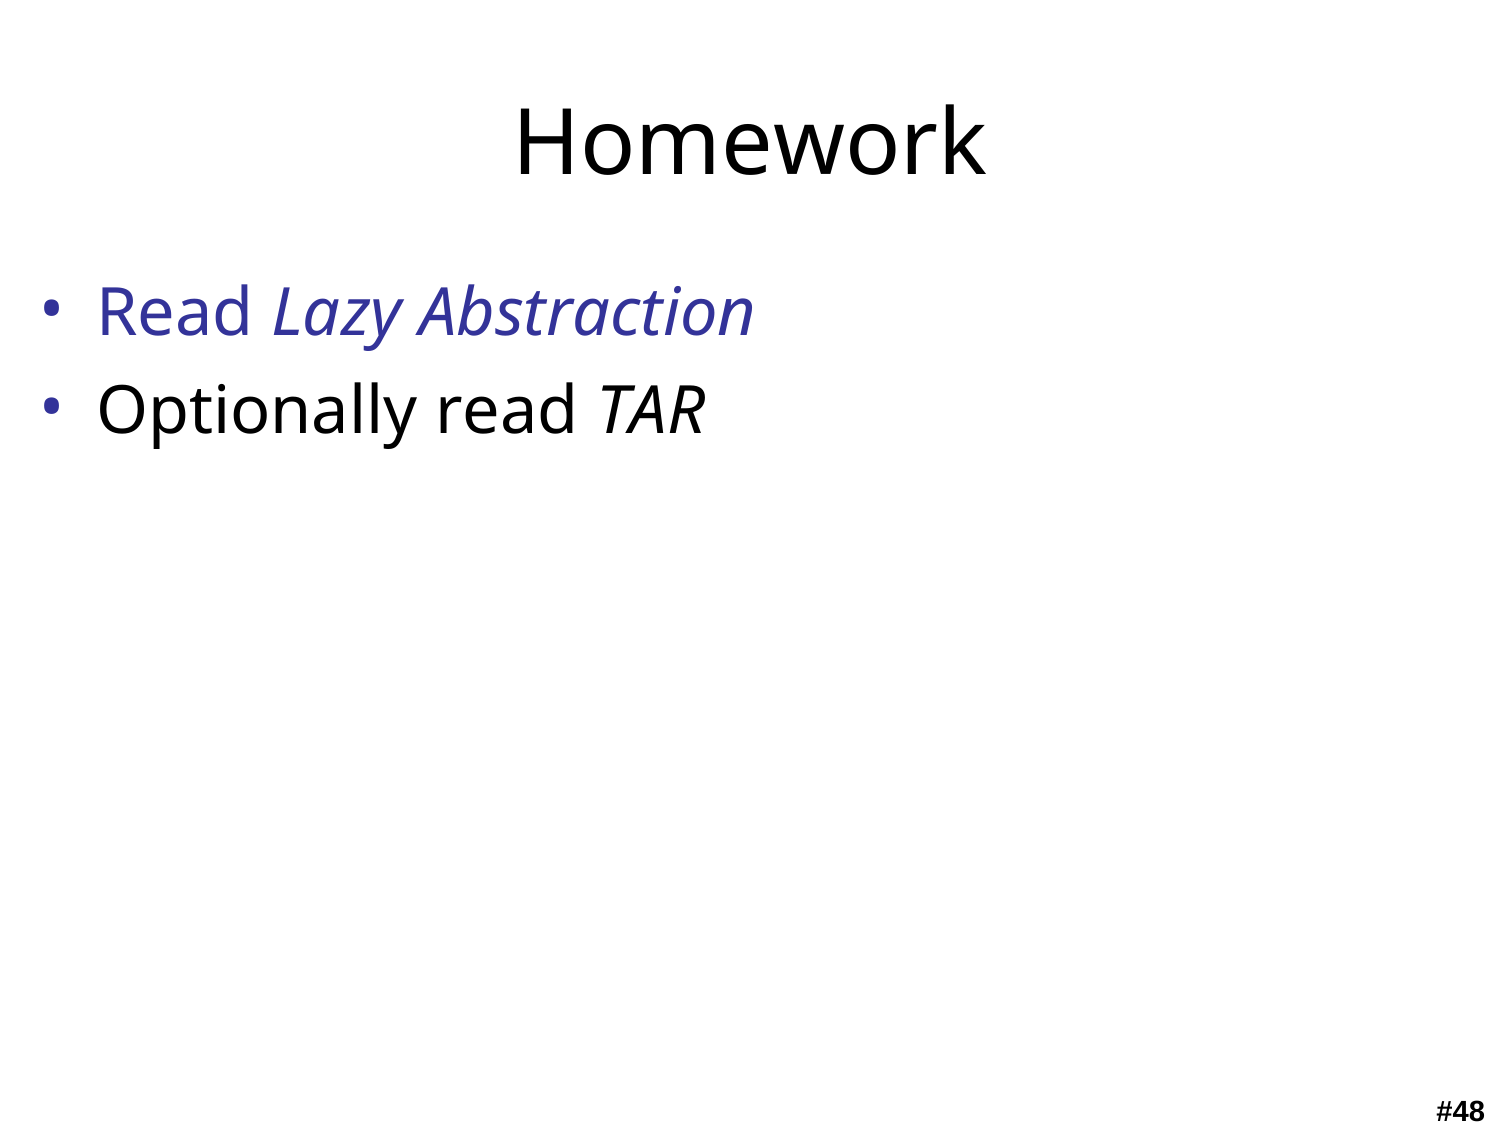

# Homework
Read Lazy Abstraction
Optionally read TAR
48